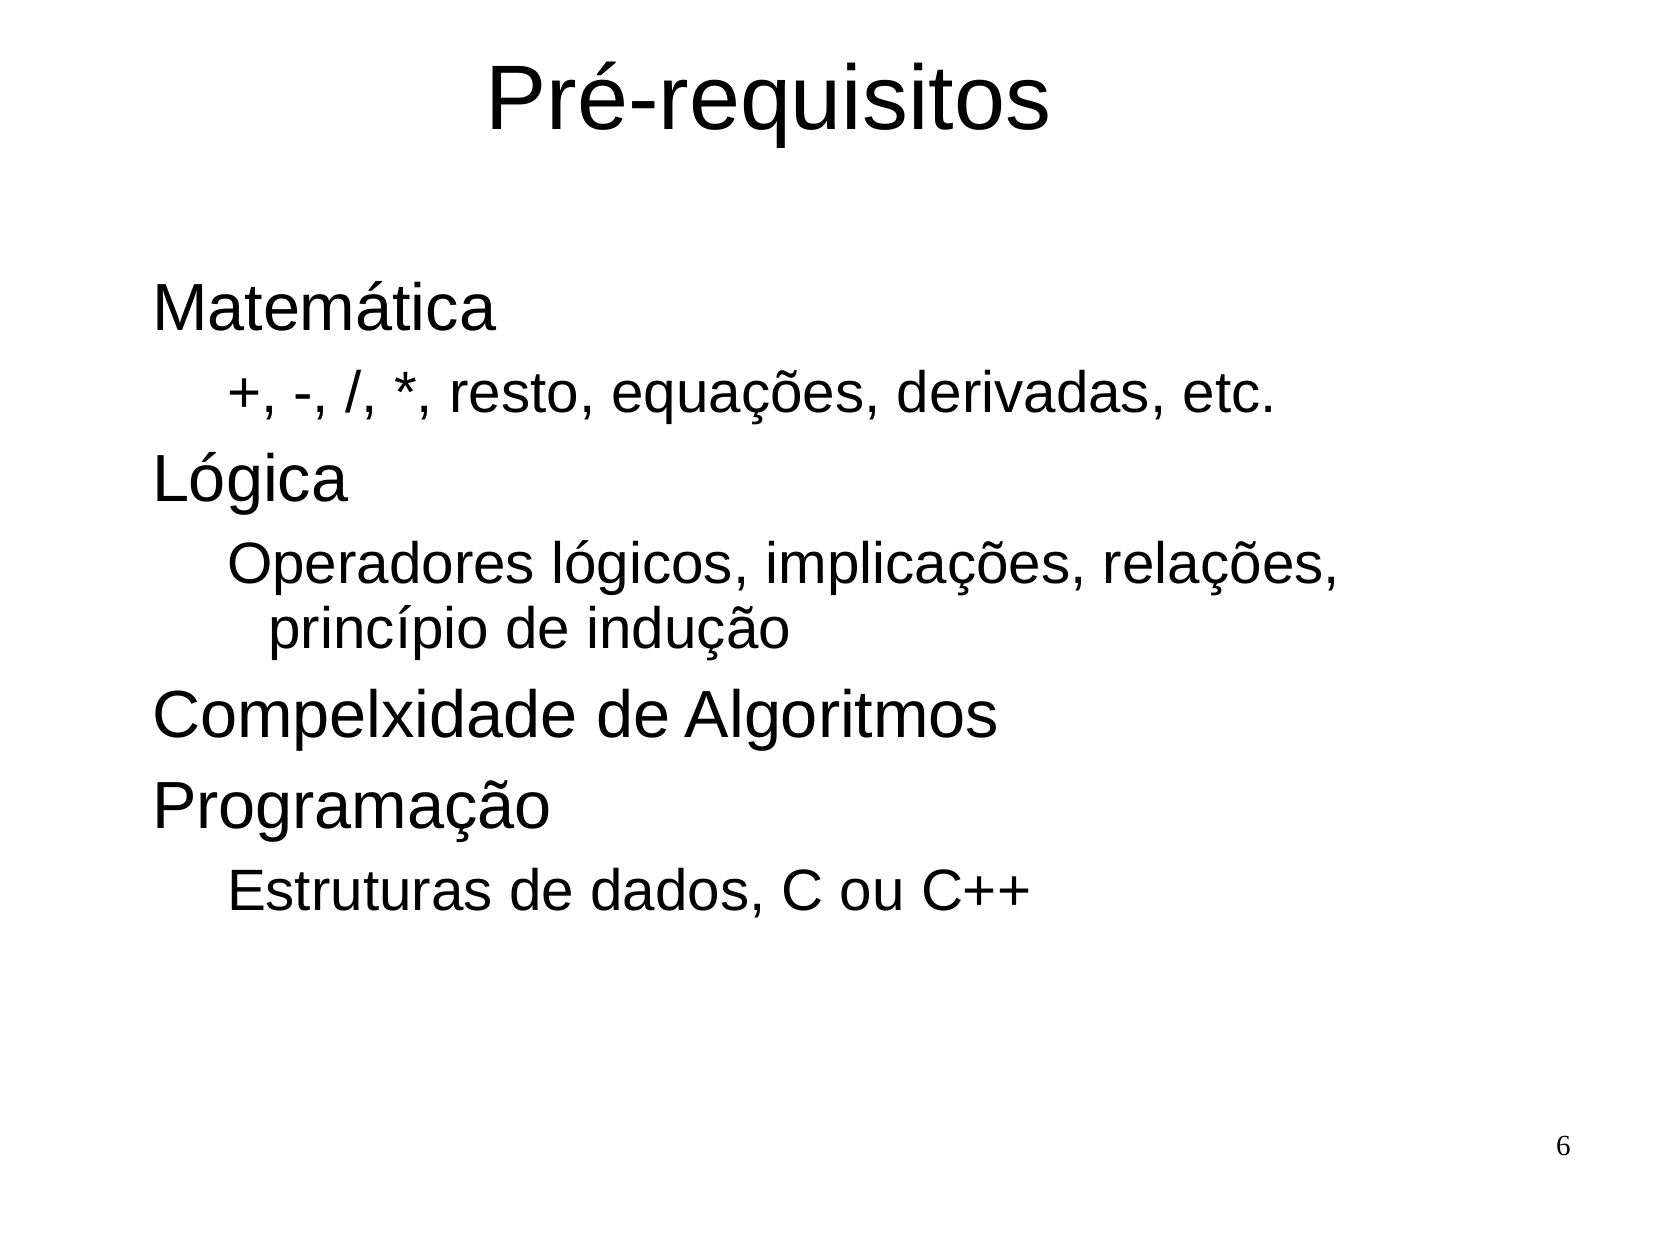

# Pré-requisitos
Matemática
+, -, /, *, resto, equações, derivadas, etc.
Lógica
Operadores lógicos, implicações, relações, princípio de indução
Compelxidade de Algoritmos
Programação
Estruturas de dados, C ou C++
6